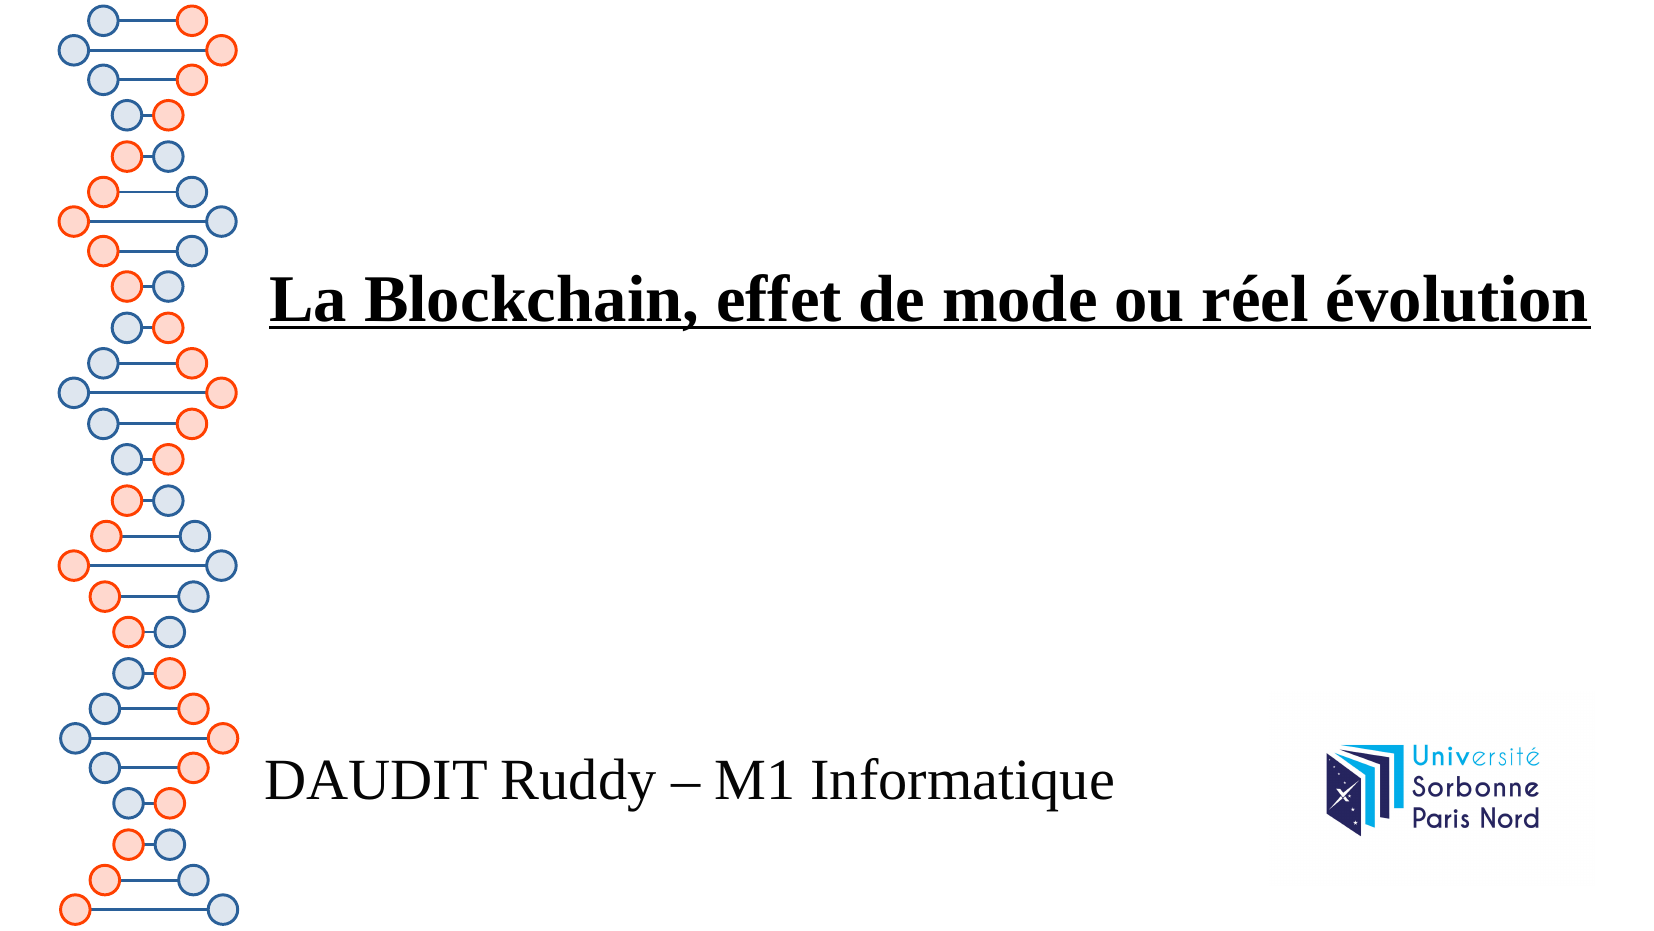

# La Blockchain, effet de mode ou réel évolution
 DAUDIT Ruddy – M1 Informatique
1